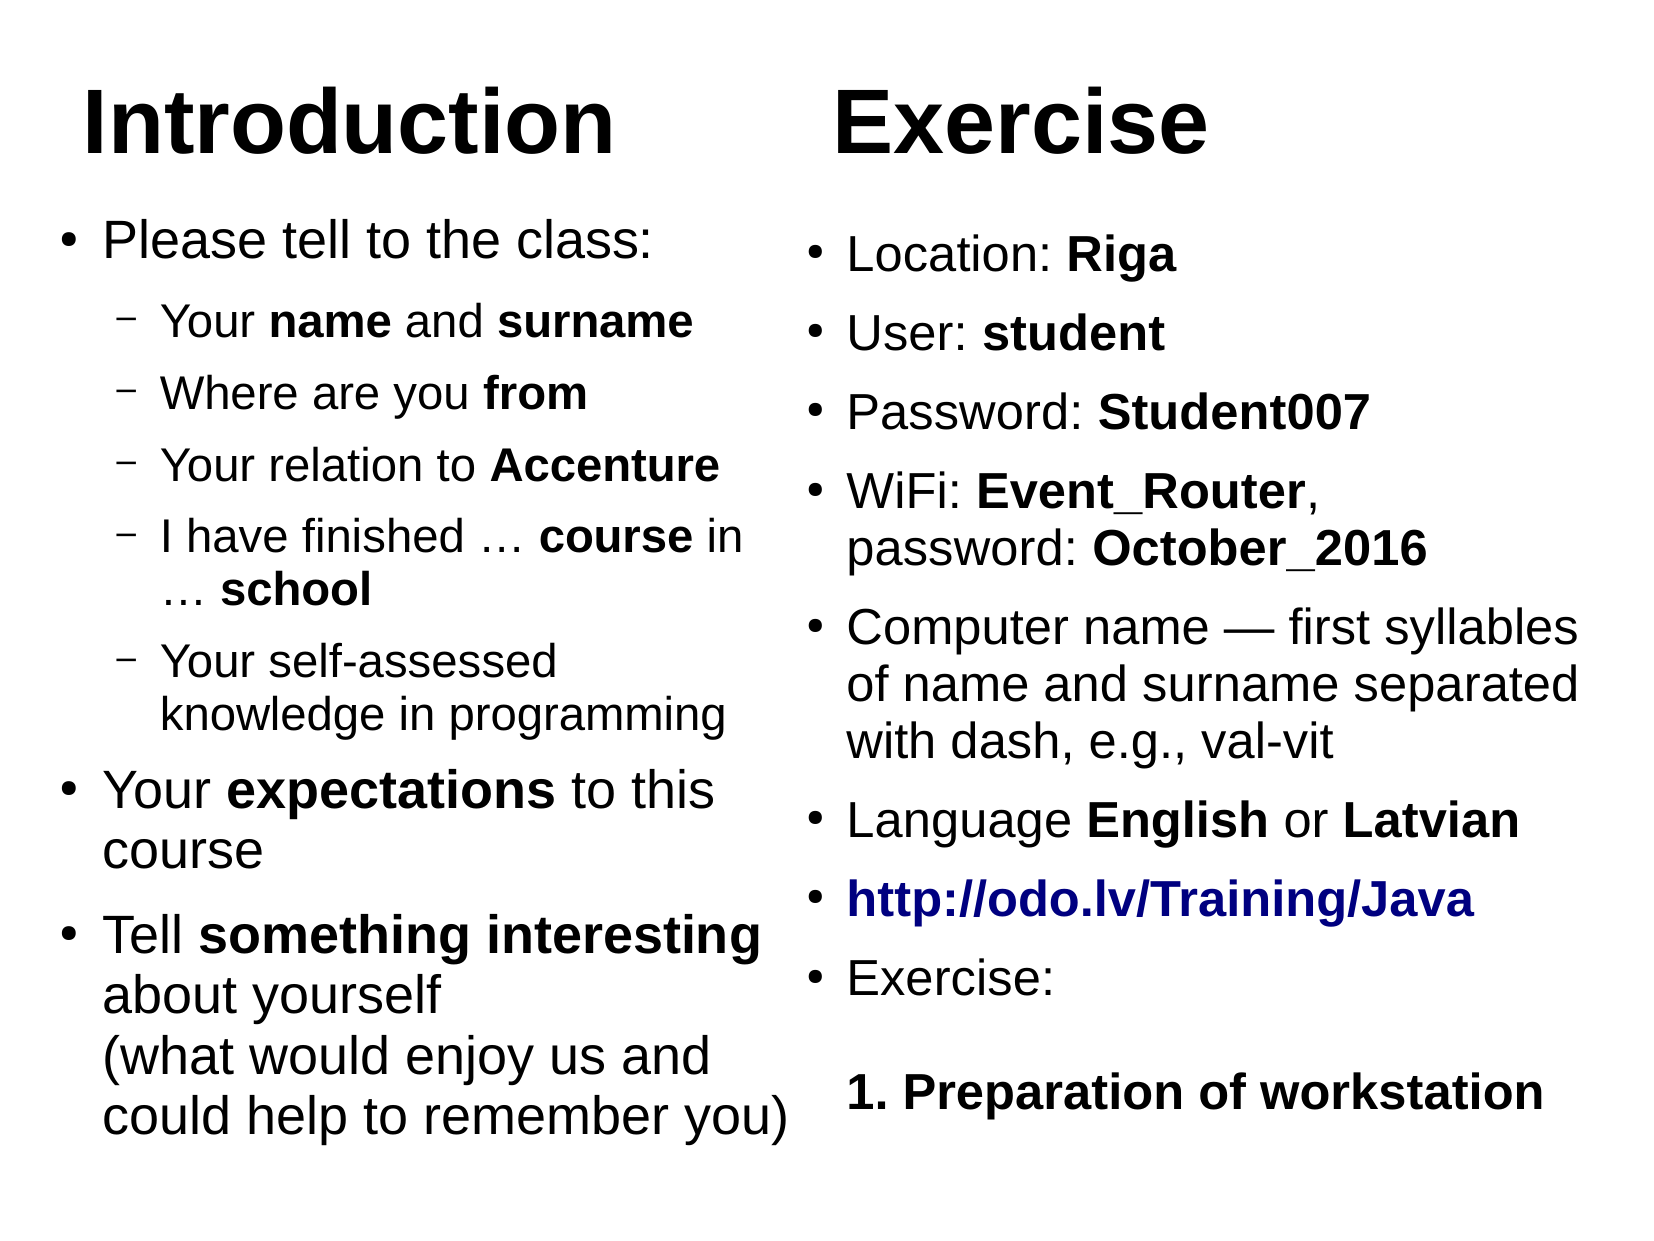

# Introduction			Exercise
Please tell to the class:
Your name and surname
Where are you from
Your relation to Accenture
I have finished … course in … school
Your self-assessed knowledge in programming
Your expectations to this course
Tell something interesting about yourself
(what would enjoy us and could help to remember you)
Location: Riga
User: student
Password: Student007
WiFi: Event_Router,
password: October_2016
Computer name — first syllables of name and surname separated with dash, e.g., val-vit
Language English or Latvian
http://odo.lv/Training/Java
Exercise:
1. Preparation of workstation